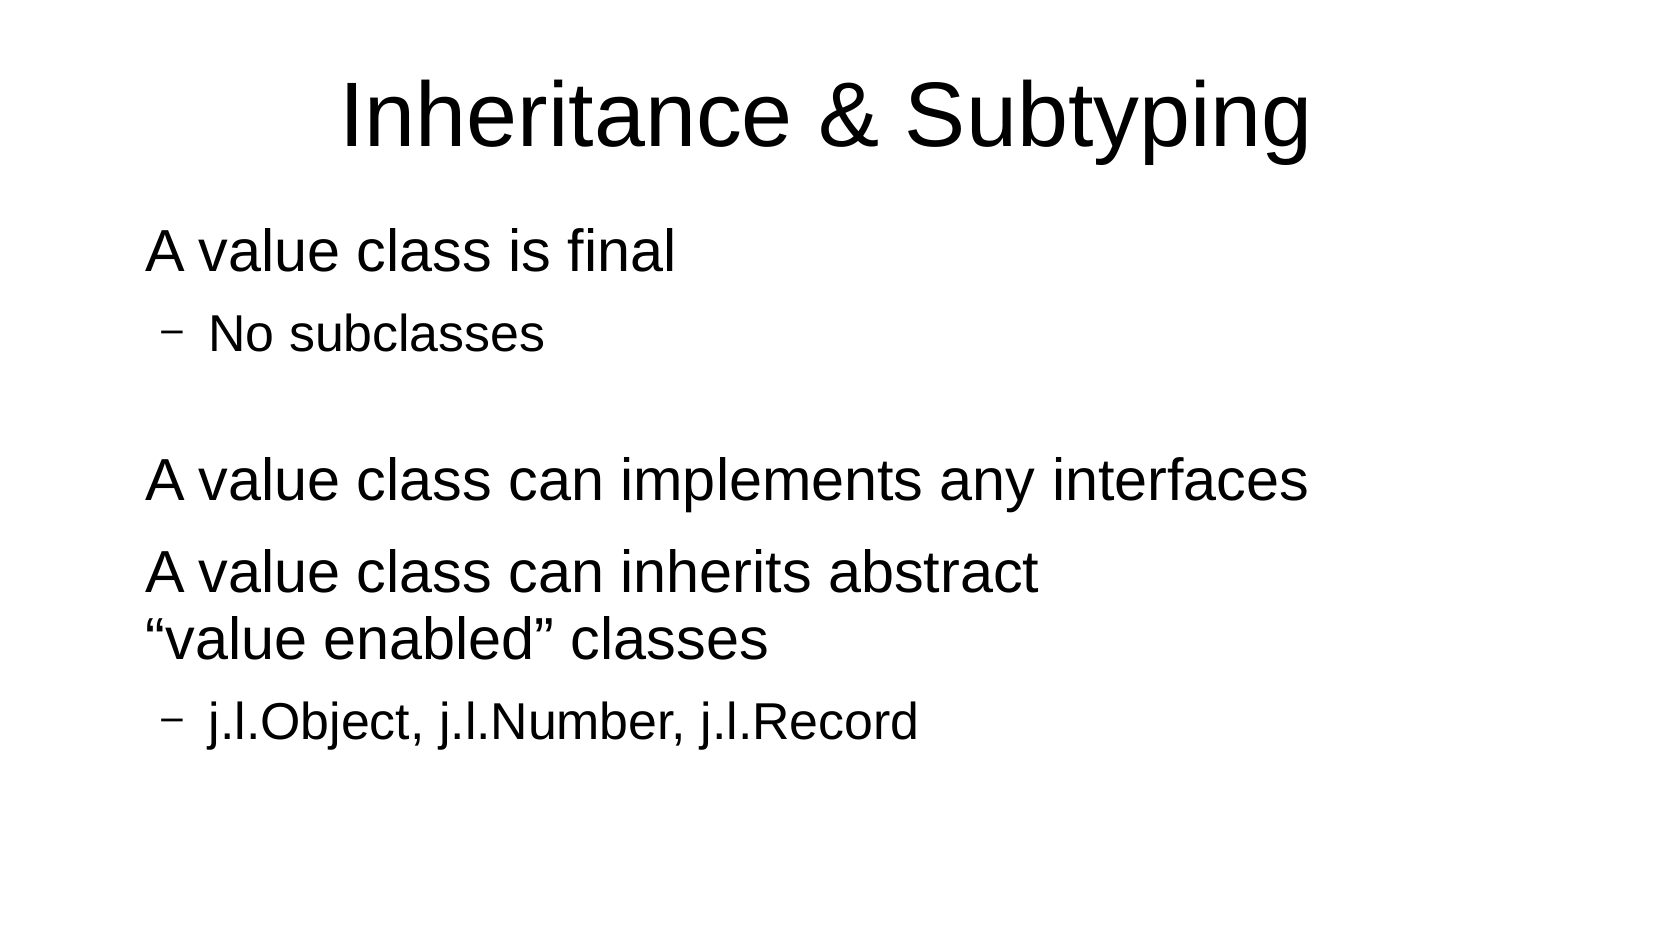

# Inheritance & Subtyping
A value class is final
No subclasses
A value class can implements any interfaces
A value class can inherits abstract
“value enabled” classes
j.l.Object, j.l.Number, j.l.Record